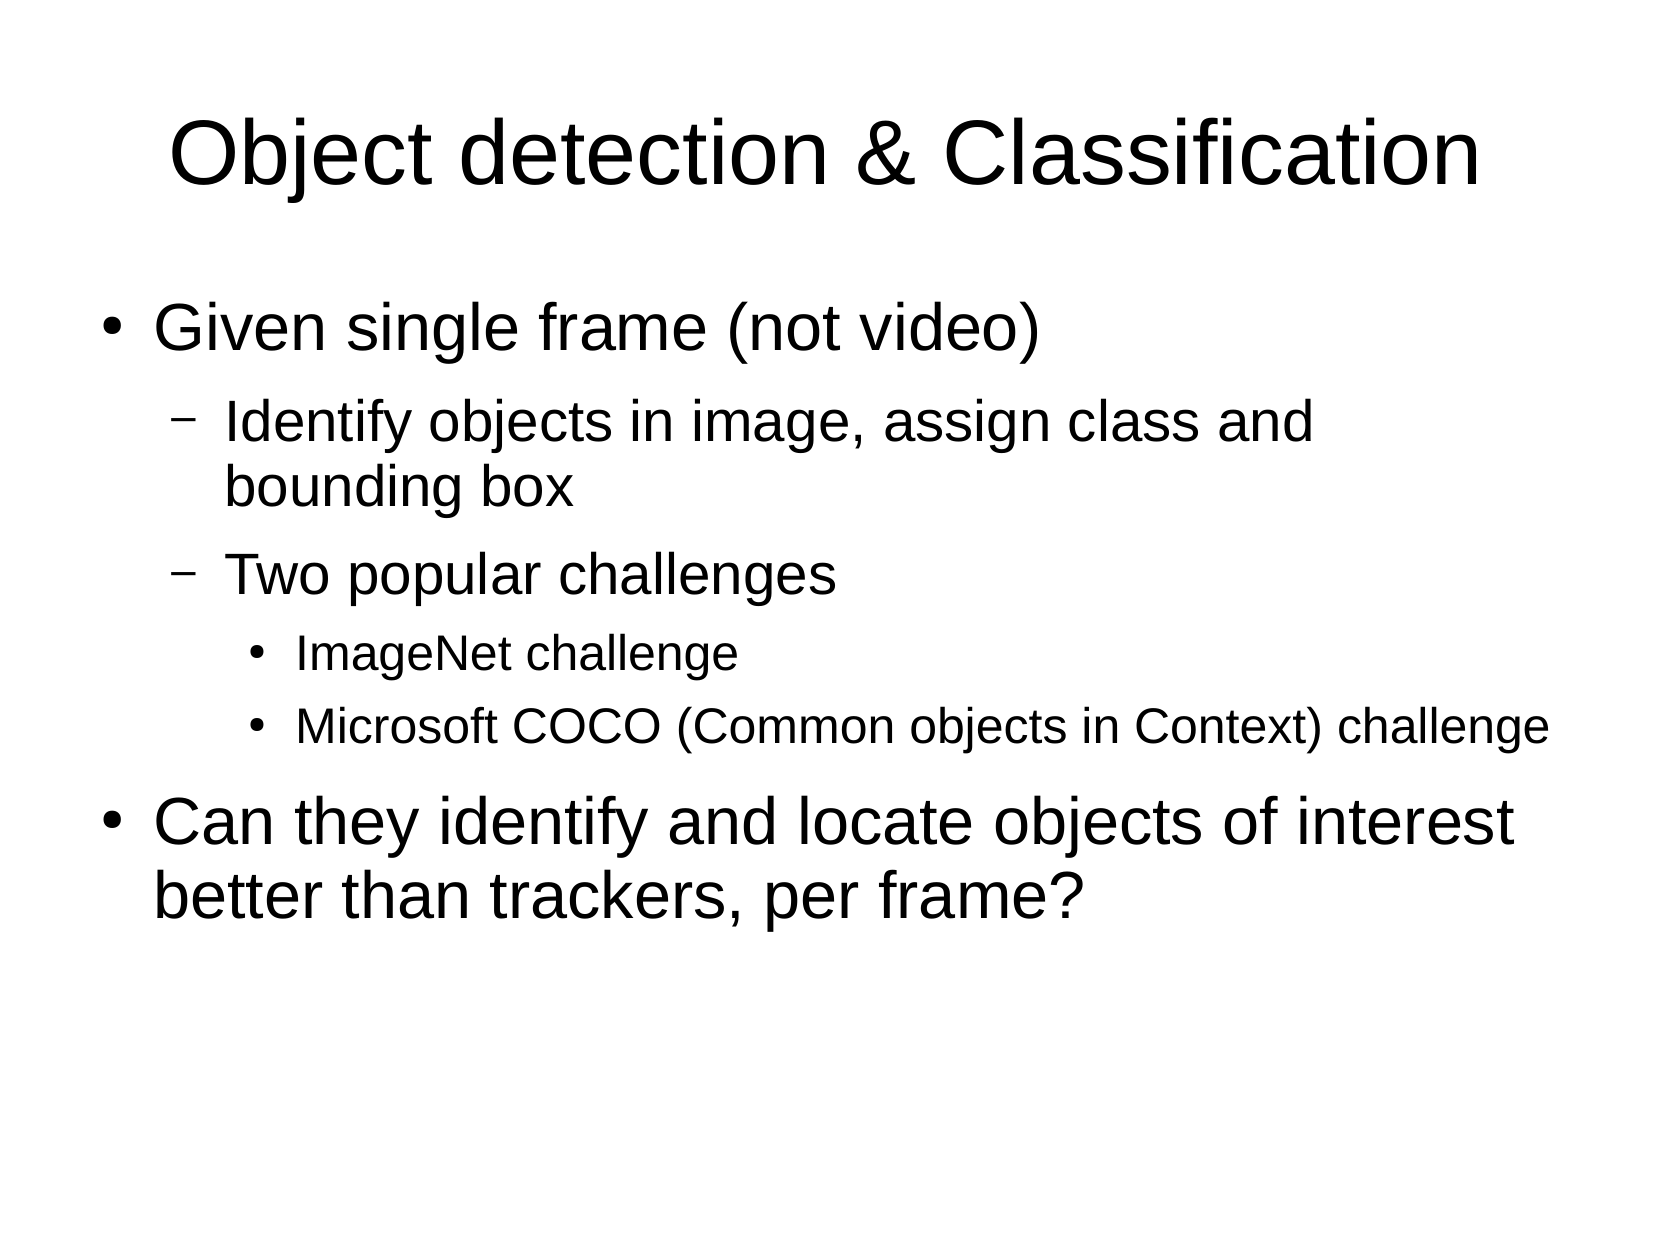

# Object detection & Classification
Given single frame (not video)
Identify objects in image, assign class and bounding box
Two popular challenges
ImageNet challenge
Microsoft COCO (Common objects in Context) challenge
Can they identify and locate objects of interest better than trackers, per frame?